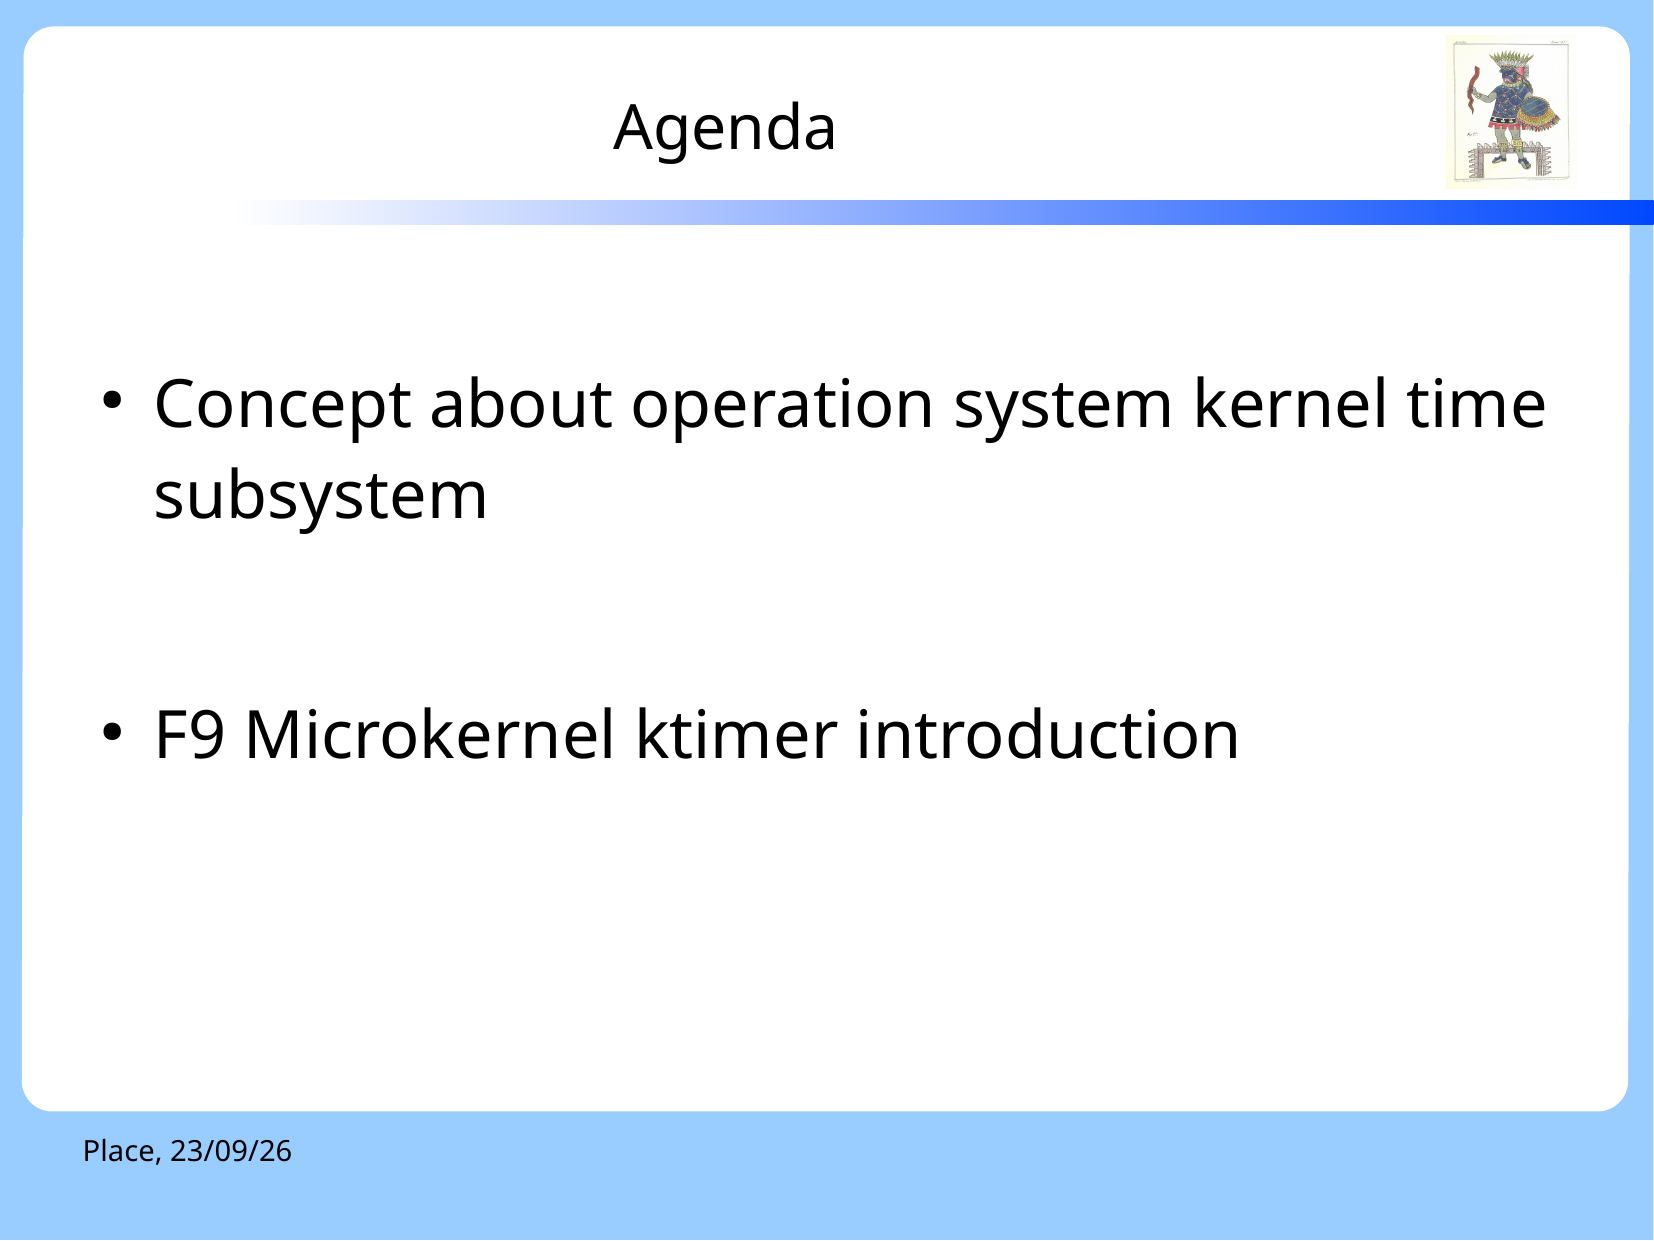

# Agenda
Concept about operation system kernel time subsystem
F9 Microkernel ktimer introduction